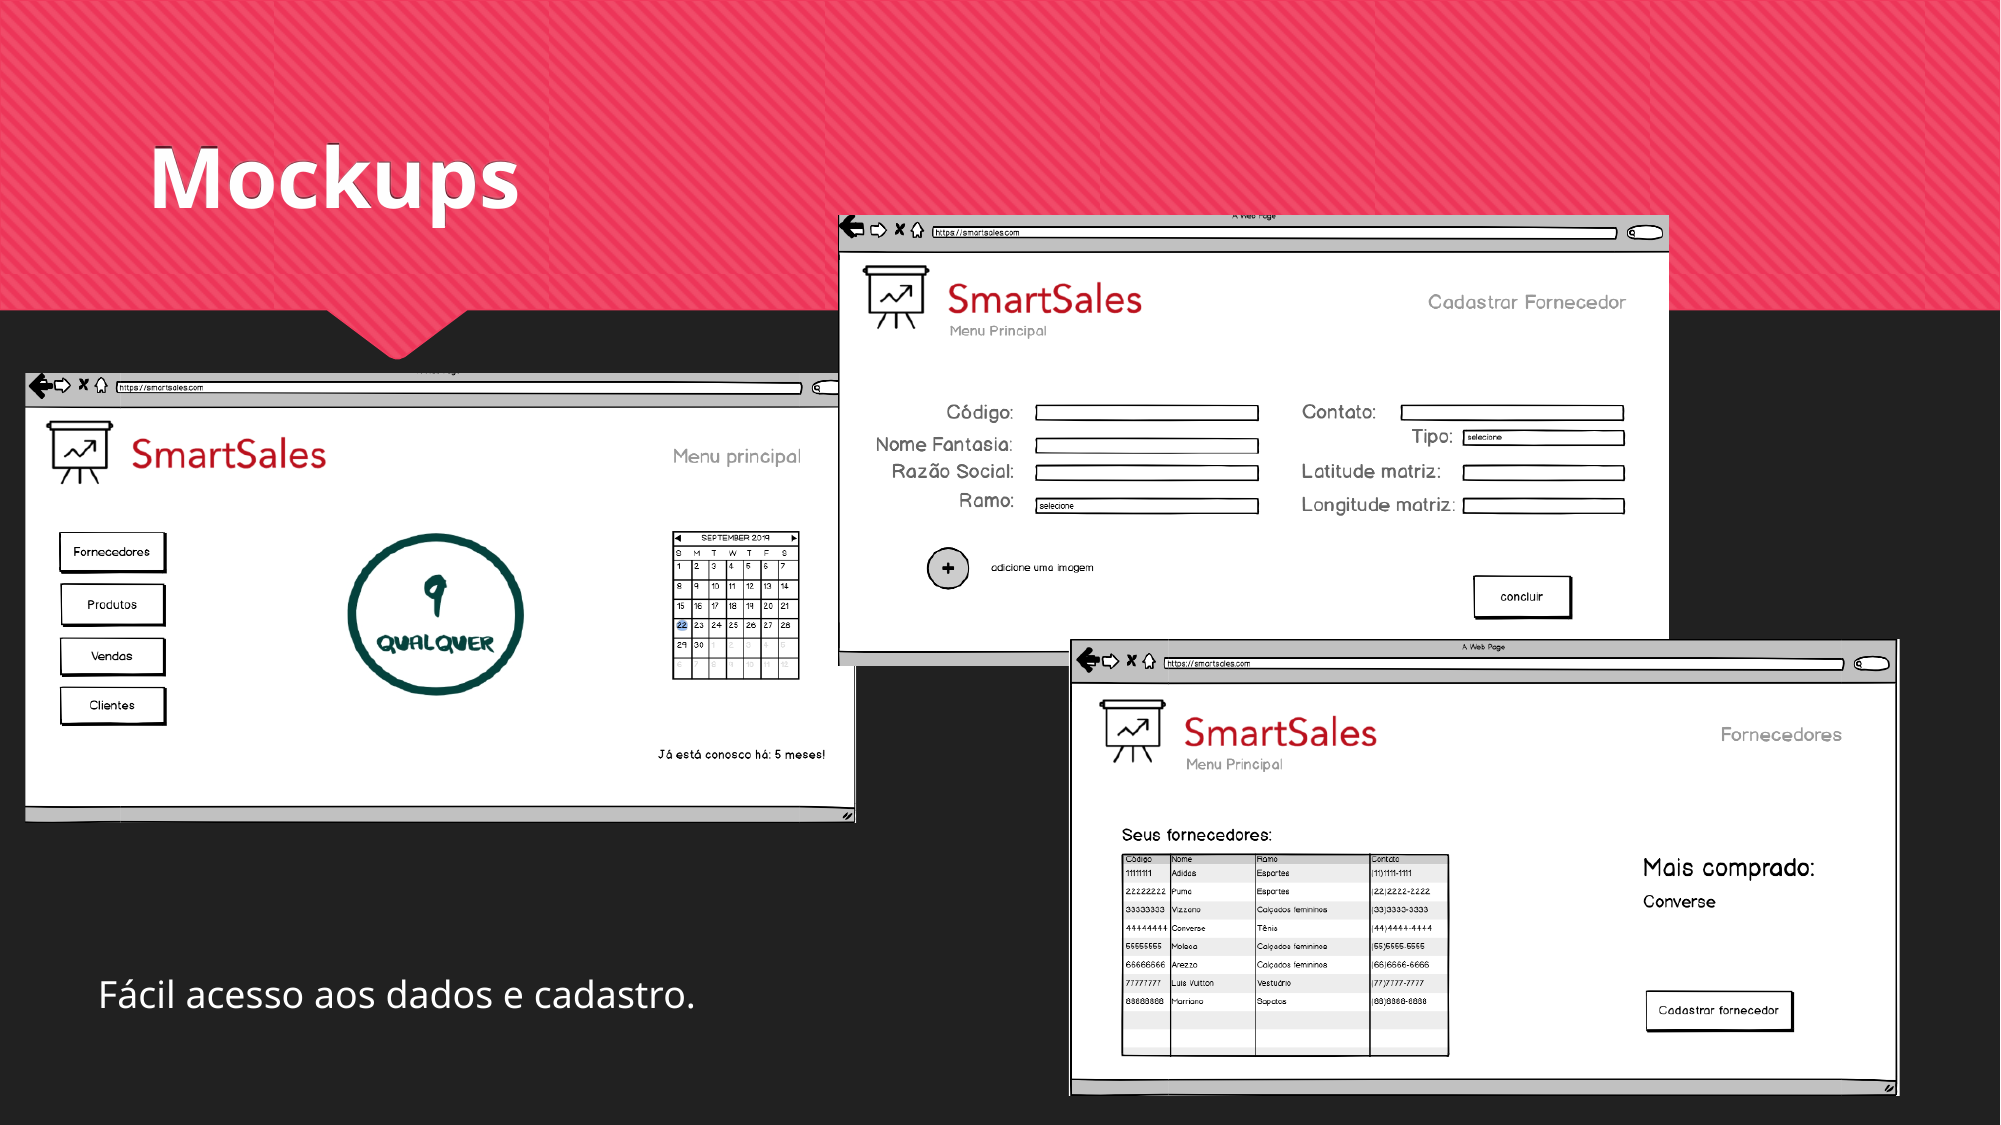

# Mockups
Fácil acesso aos dados e cadastro.